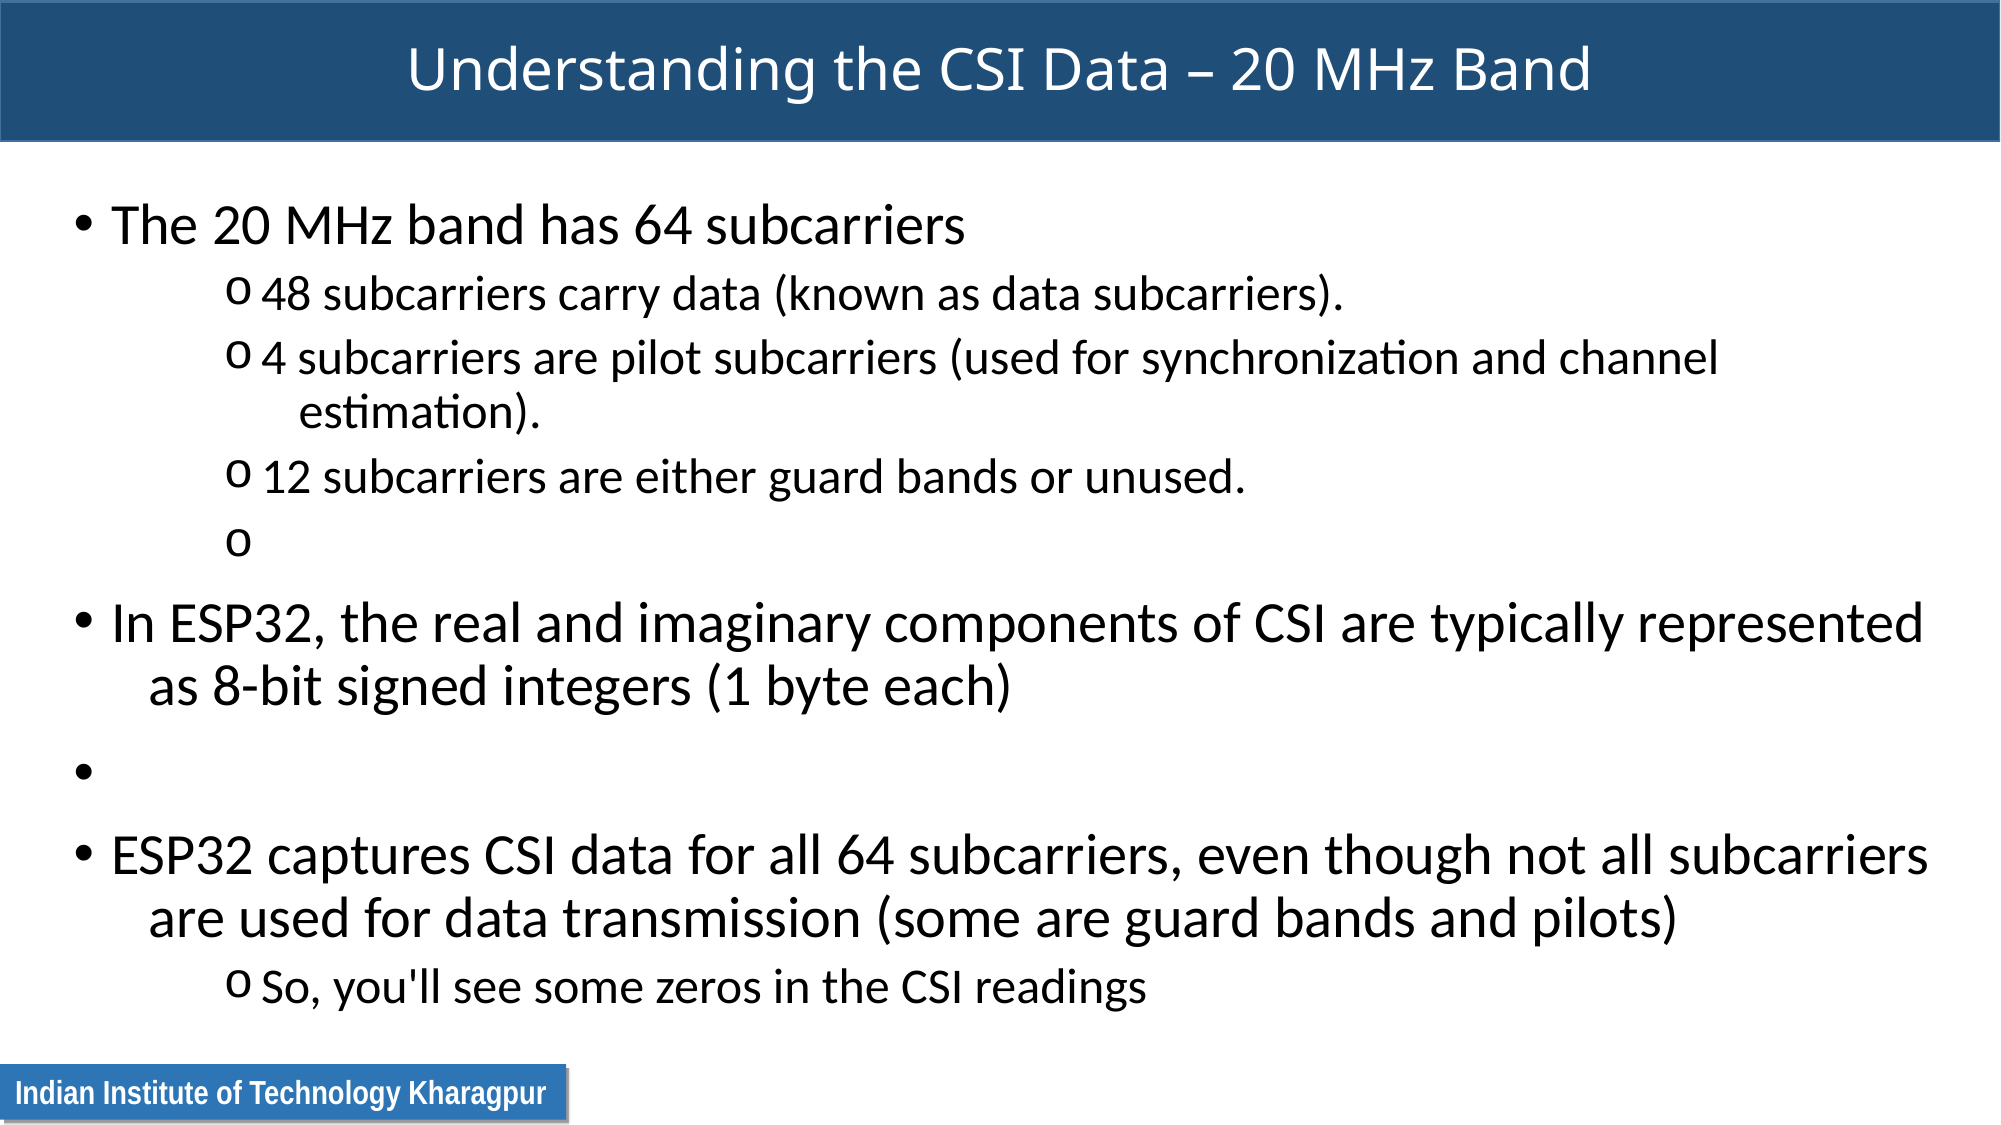

Understanding the CSI Data – 20 MHz Band
# The 20 MHz band has 64 subcarriers
48 subcarriers carry data (known as data subcarriers).
4 subcarriers are pilot subcarriers (used for synchronization and channel estimation).
12 subcarriers are either guard bands or unused.
In ESP32, the real and imaginary components of CSI are typically represented as 8-bit signed integers (1 byte each)
ESP32 captures CSI data for all 64 subcarriers, even though not all subcarriers are used for data transmission (some are guard bands and pilots)
So, you'll see some zeros in the CSI readings